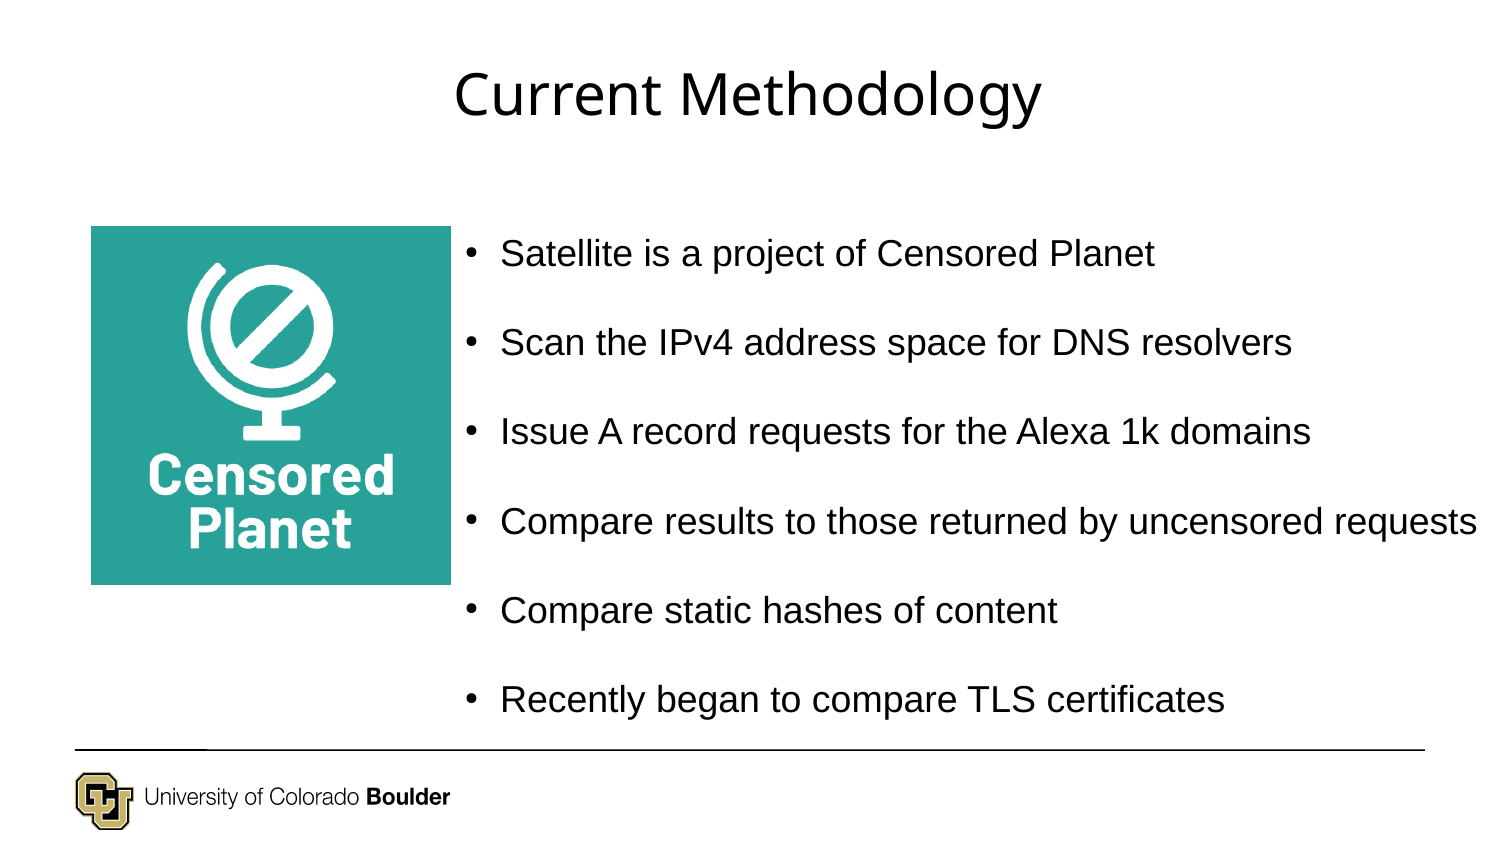

# Current Methodology
Satellite is a project of Censored Planet
Scan the IPv4 address space for DNS resolvers
Issue A record requests for the Alexa 1k domains
Compare results to those returned by uncensored requests
Compare static hashes of content
Recently began to compare TLS certificates